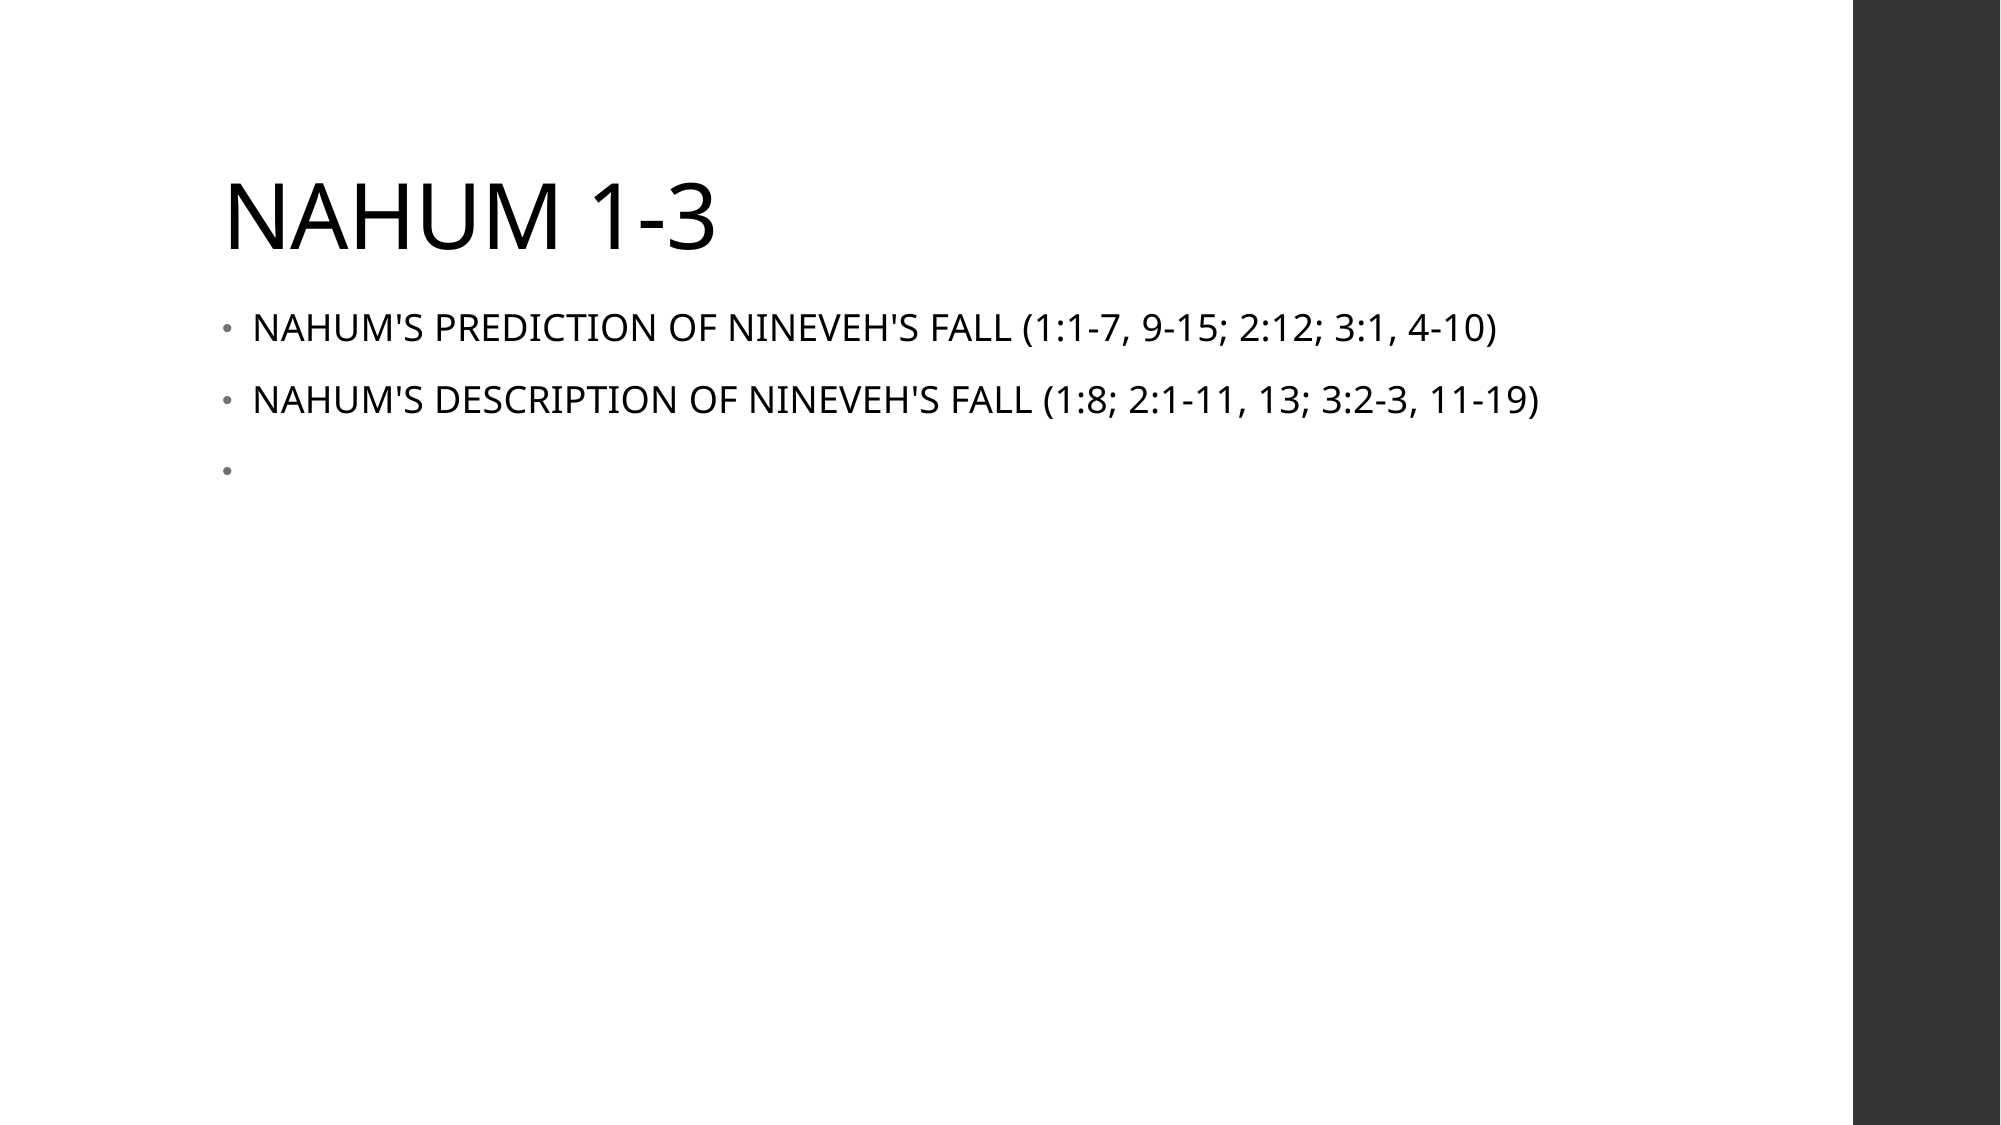

# NAHUM 1-3
NAHUM'S PREDICTION OF NINEVEH'S FALL (1:1-7, 9-15; 2:12; 3:1, 4-10)
NAHUM'S DESCRIPTION OF NINEVEH'S FALL (1:8; 2:1-11, 13; 3:2-3, 11-19)